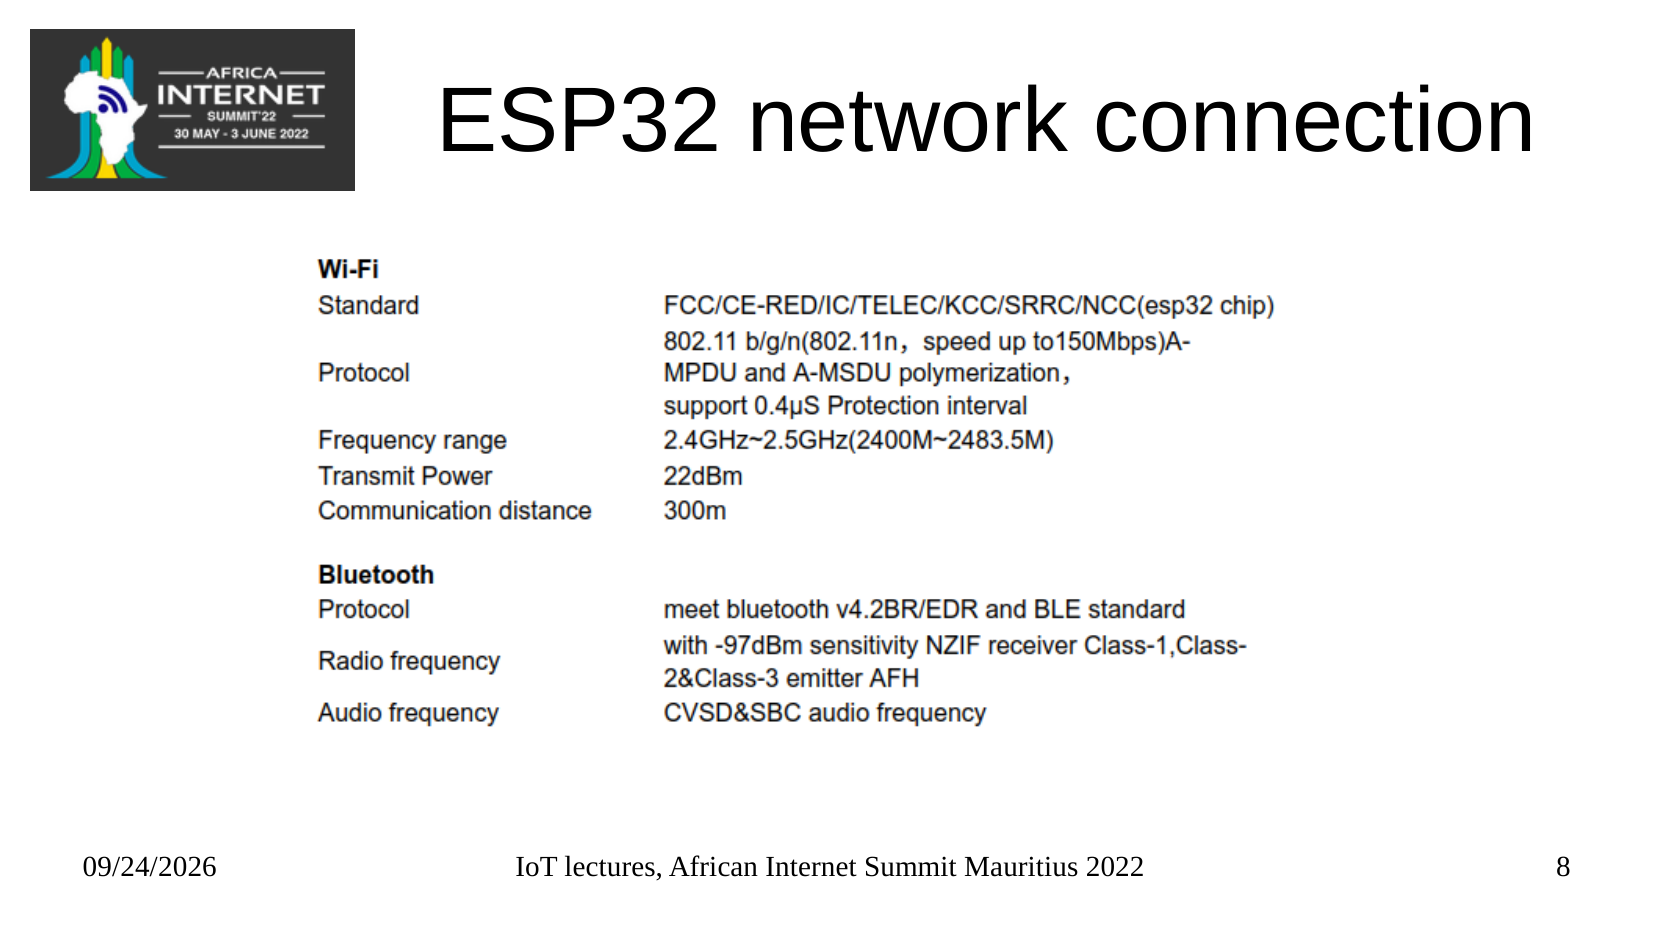

# ESP32 network connection
IoT lectures, African Internet Summit Mauritius 2022
8